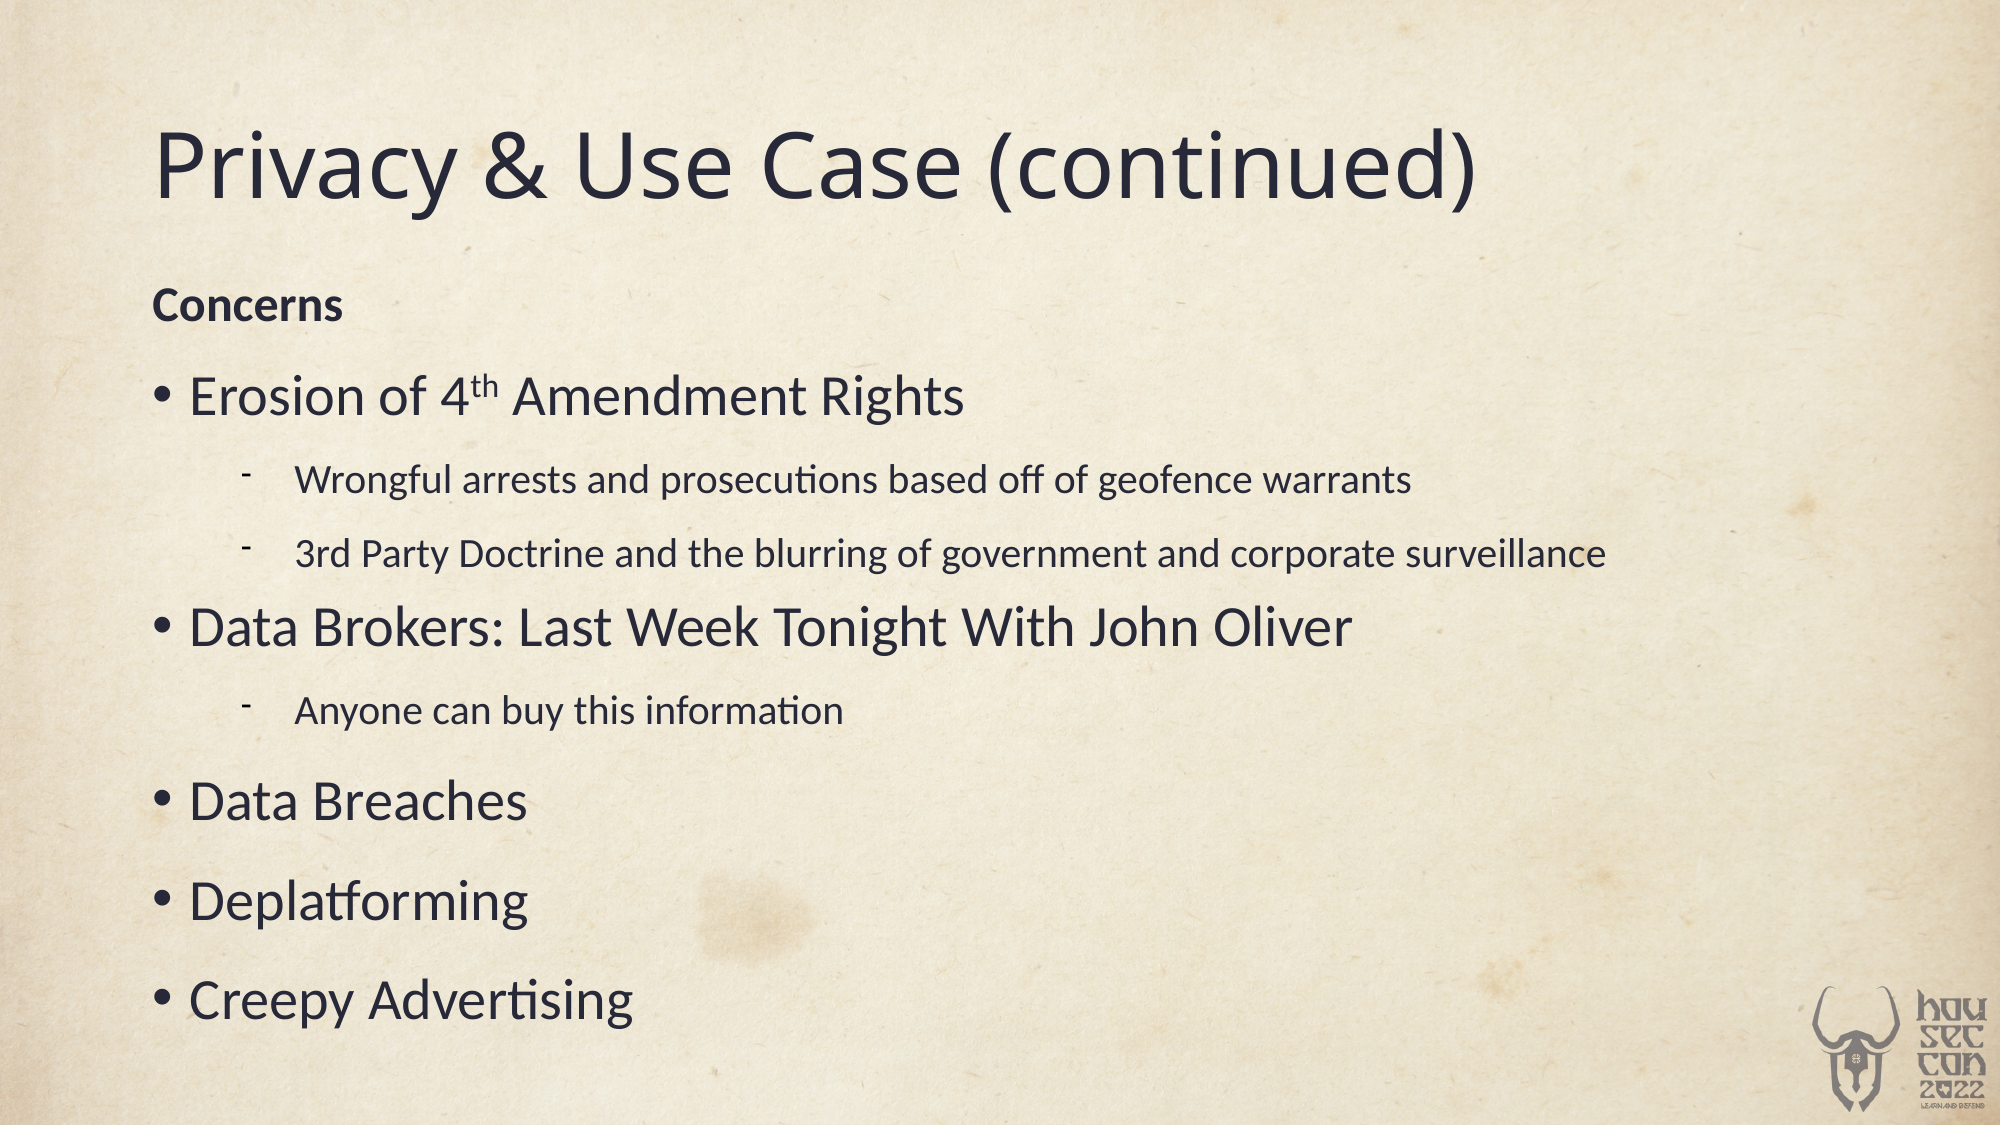

Privacy & Use Case (continued)
Concerns
Erosion of 4th Amendment Rights
Wrongful arrests and prosecutions based off of geofence warrants
3rd Party Doctrine and the blurring of government and corporate surveillance
Data Brokers: Last Week Tonight With John Oliver
Anyone can buy this information
Data Breaches
Deplatforming
Creepy Advertising